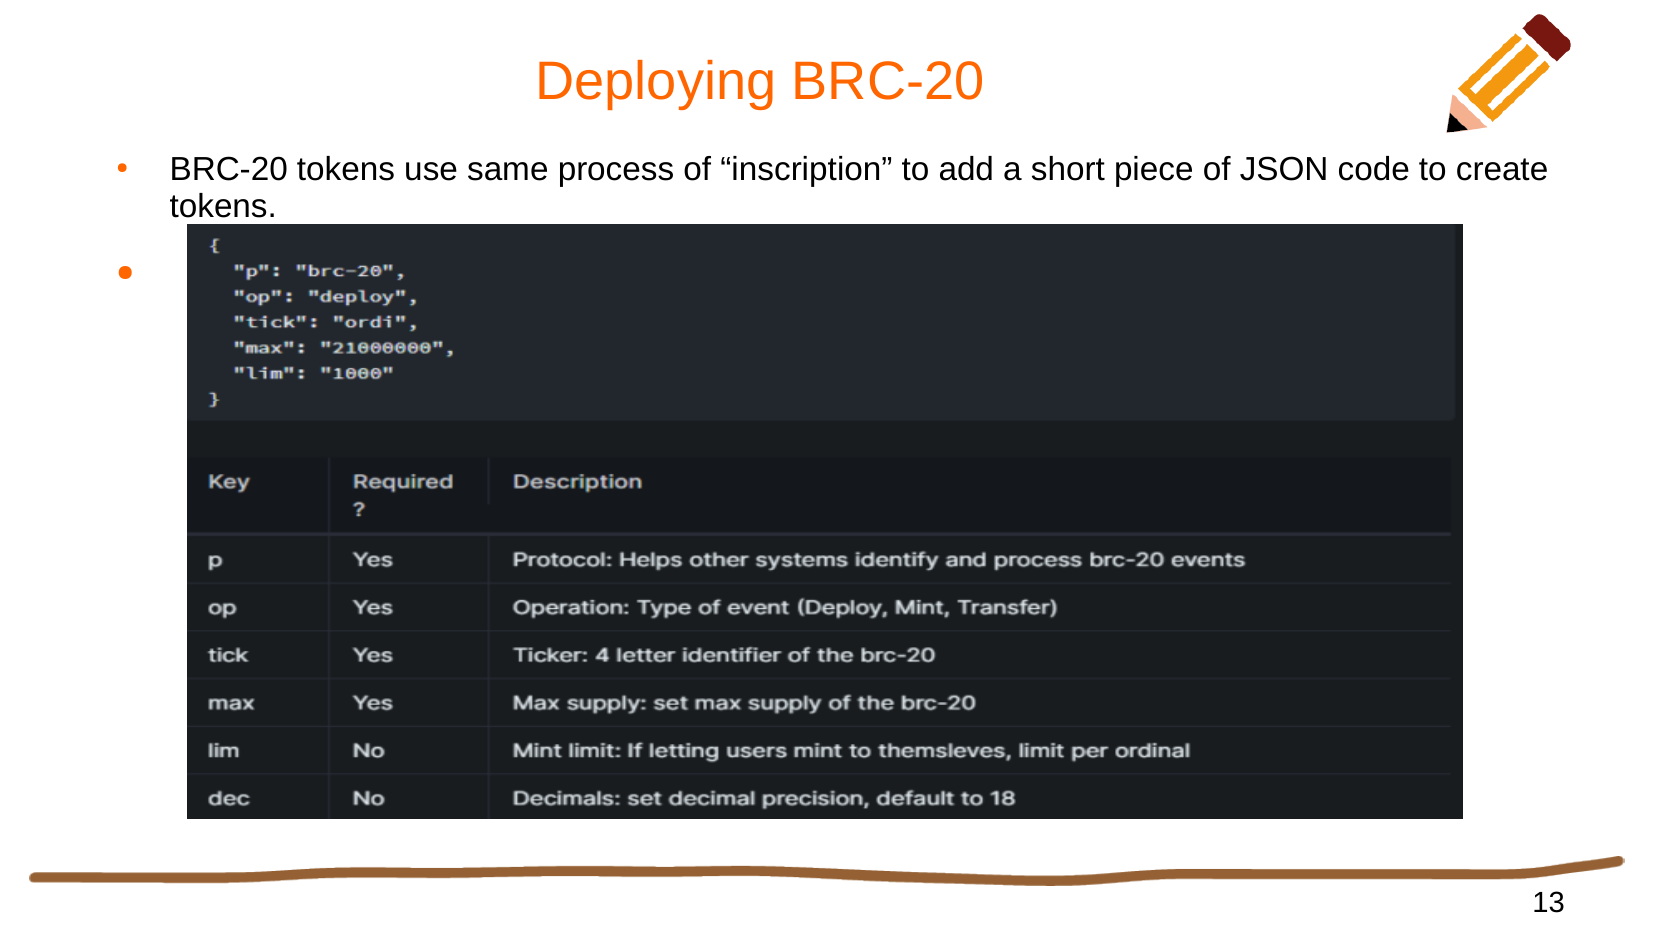

# Deploying BRC-20
BRC-20 tokens use same process of “inscription” to add a short piece of JSON code to create tokens.
13